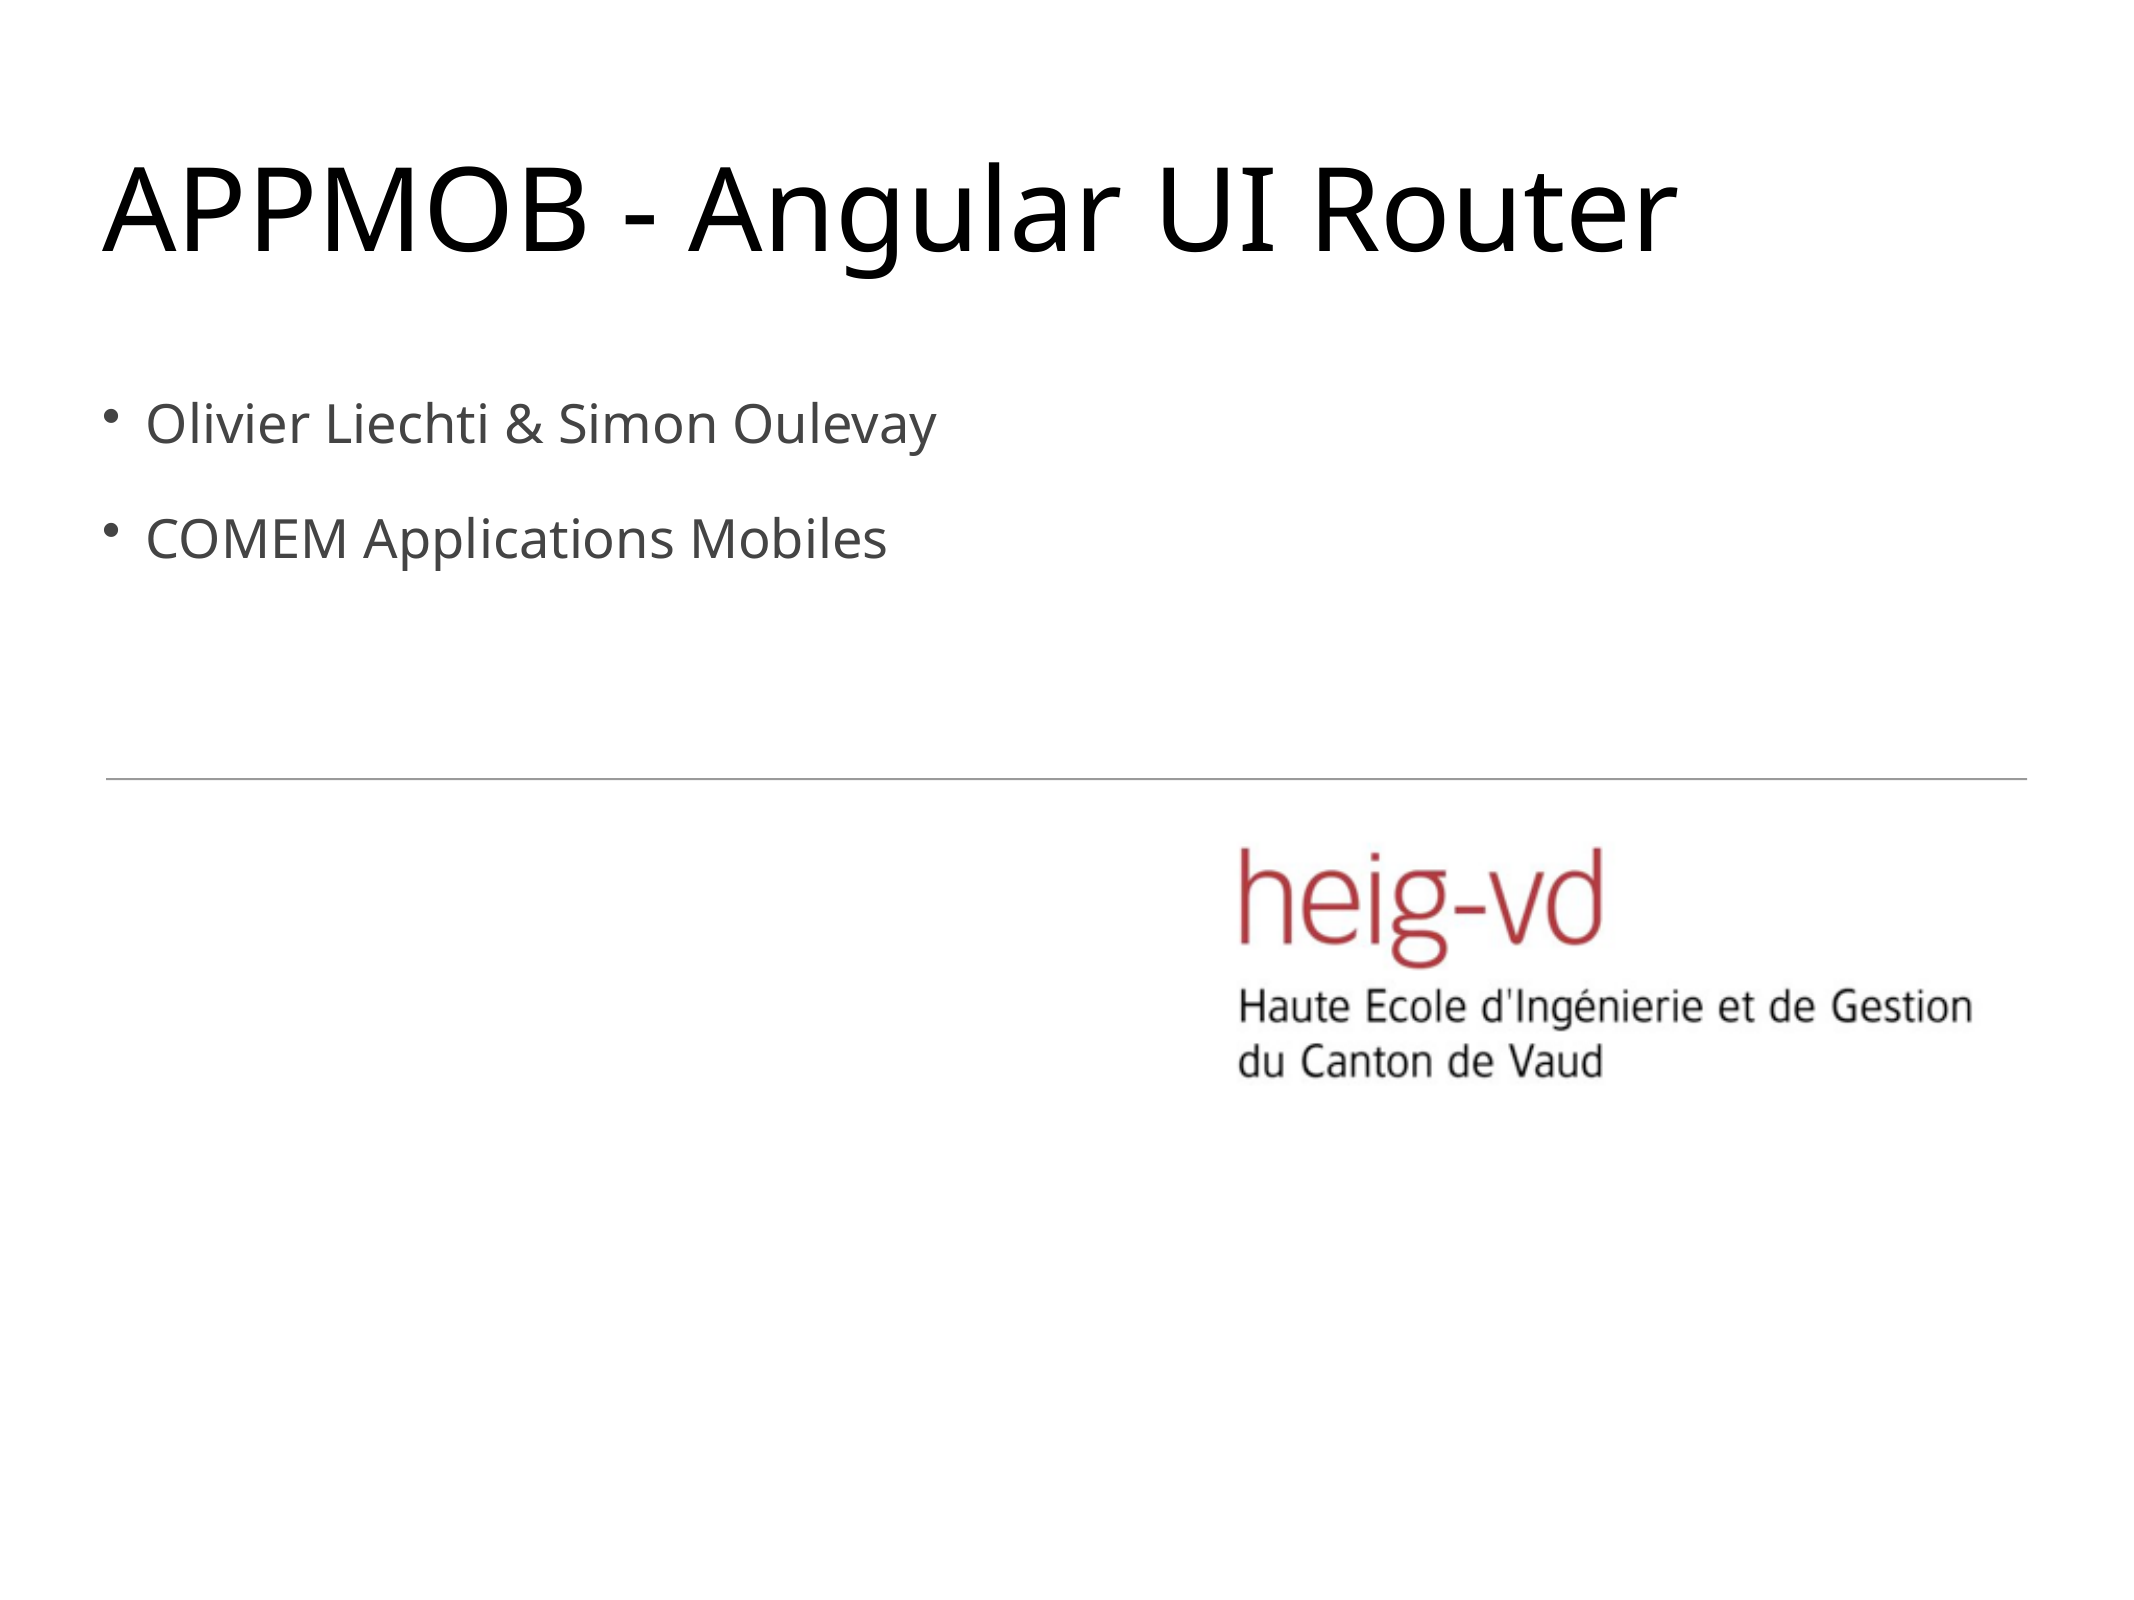

# APPMOB - Angular UI Router
Olivier Liechti & Simon Oulevay
COMEM Applications Mobiles